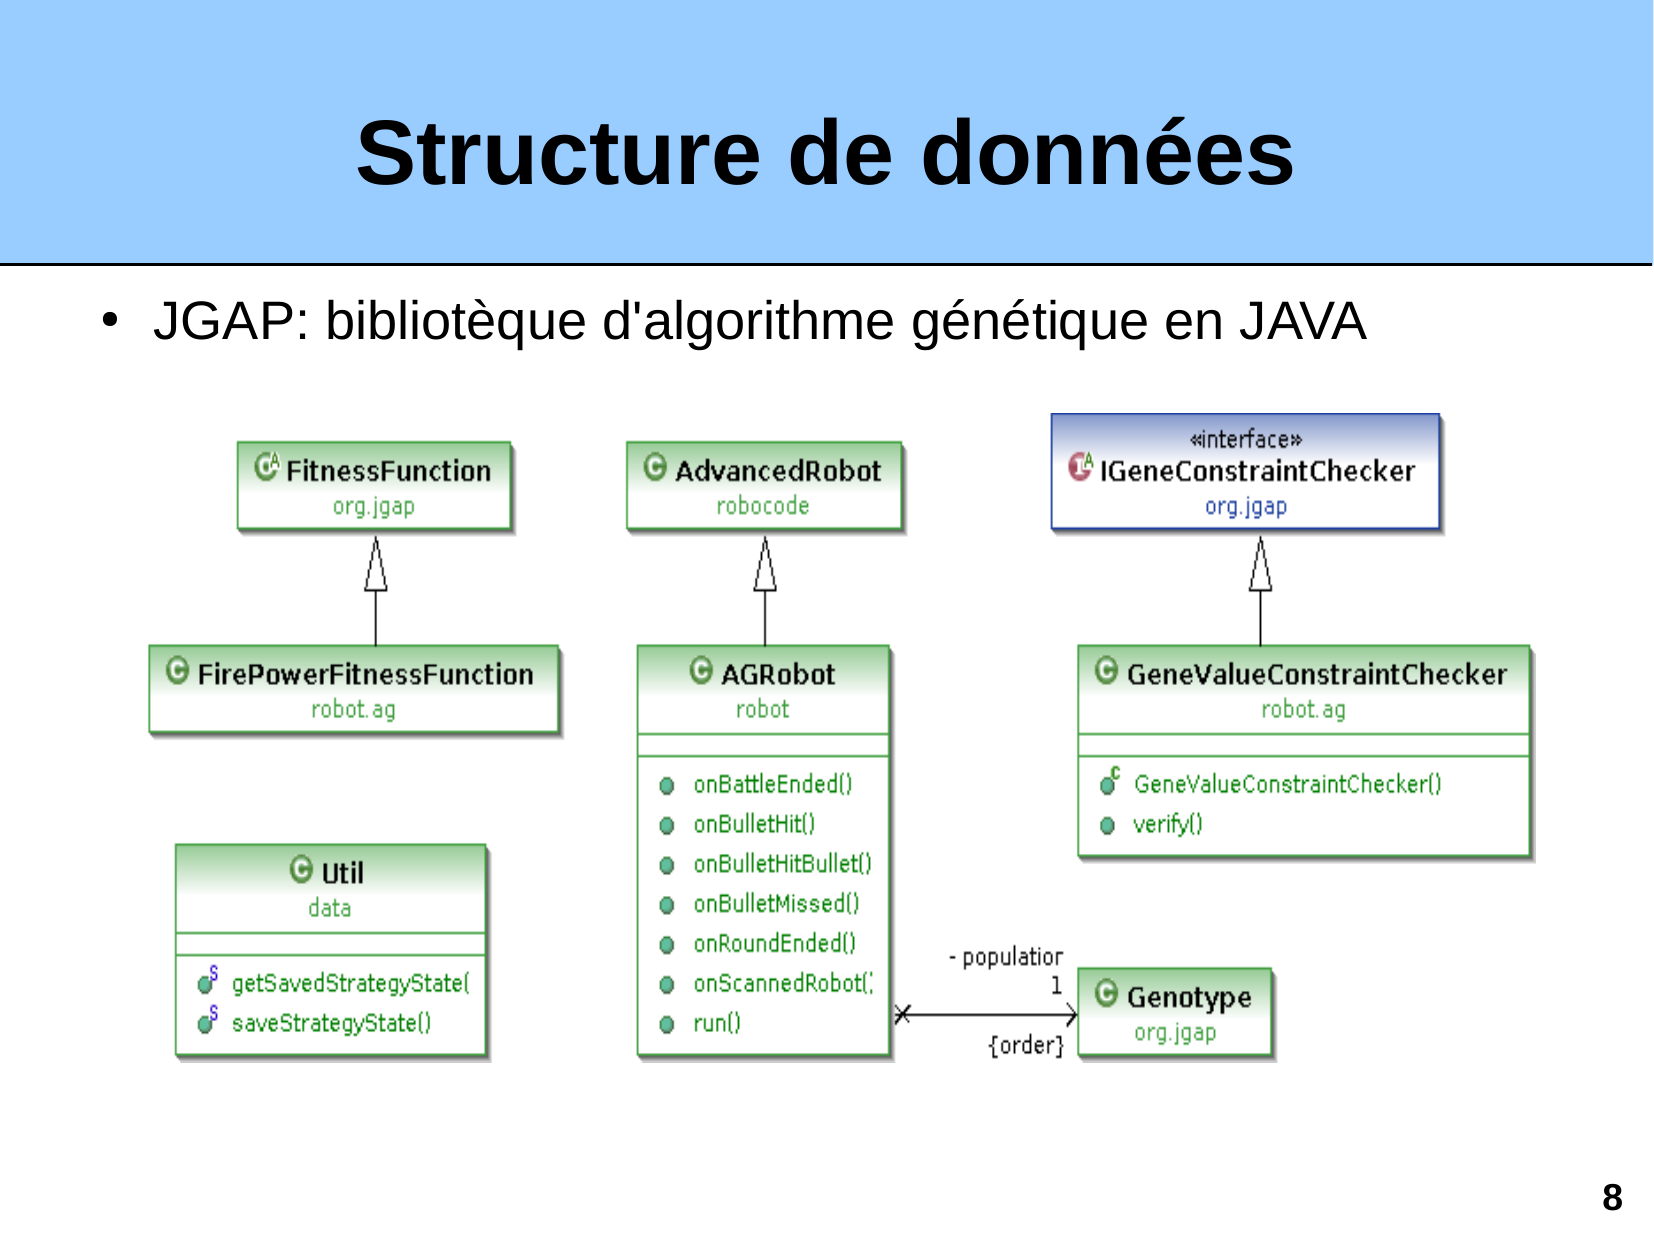

# Structure de données
JGAP: bibliotèque d'algorithme génétique en JAVA